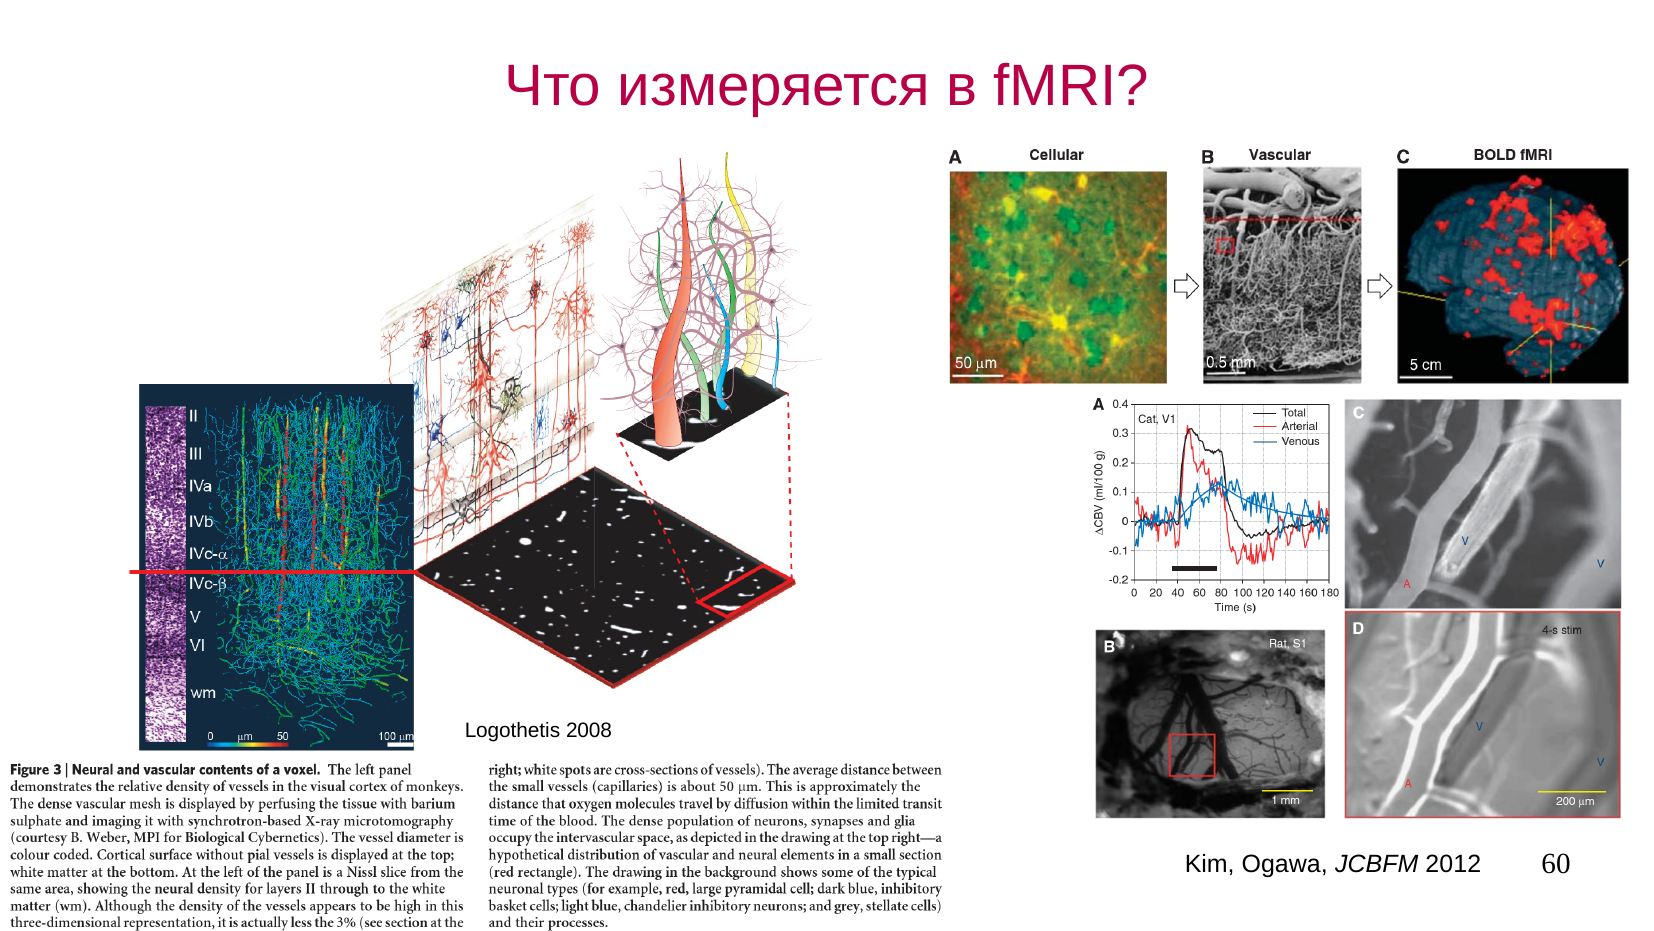

# Что измеряется в fMRI?
Logothetis 2008
Kim, Ogawa, JCBFM 2012
60